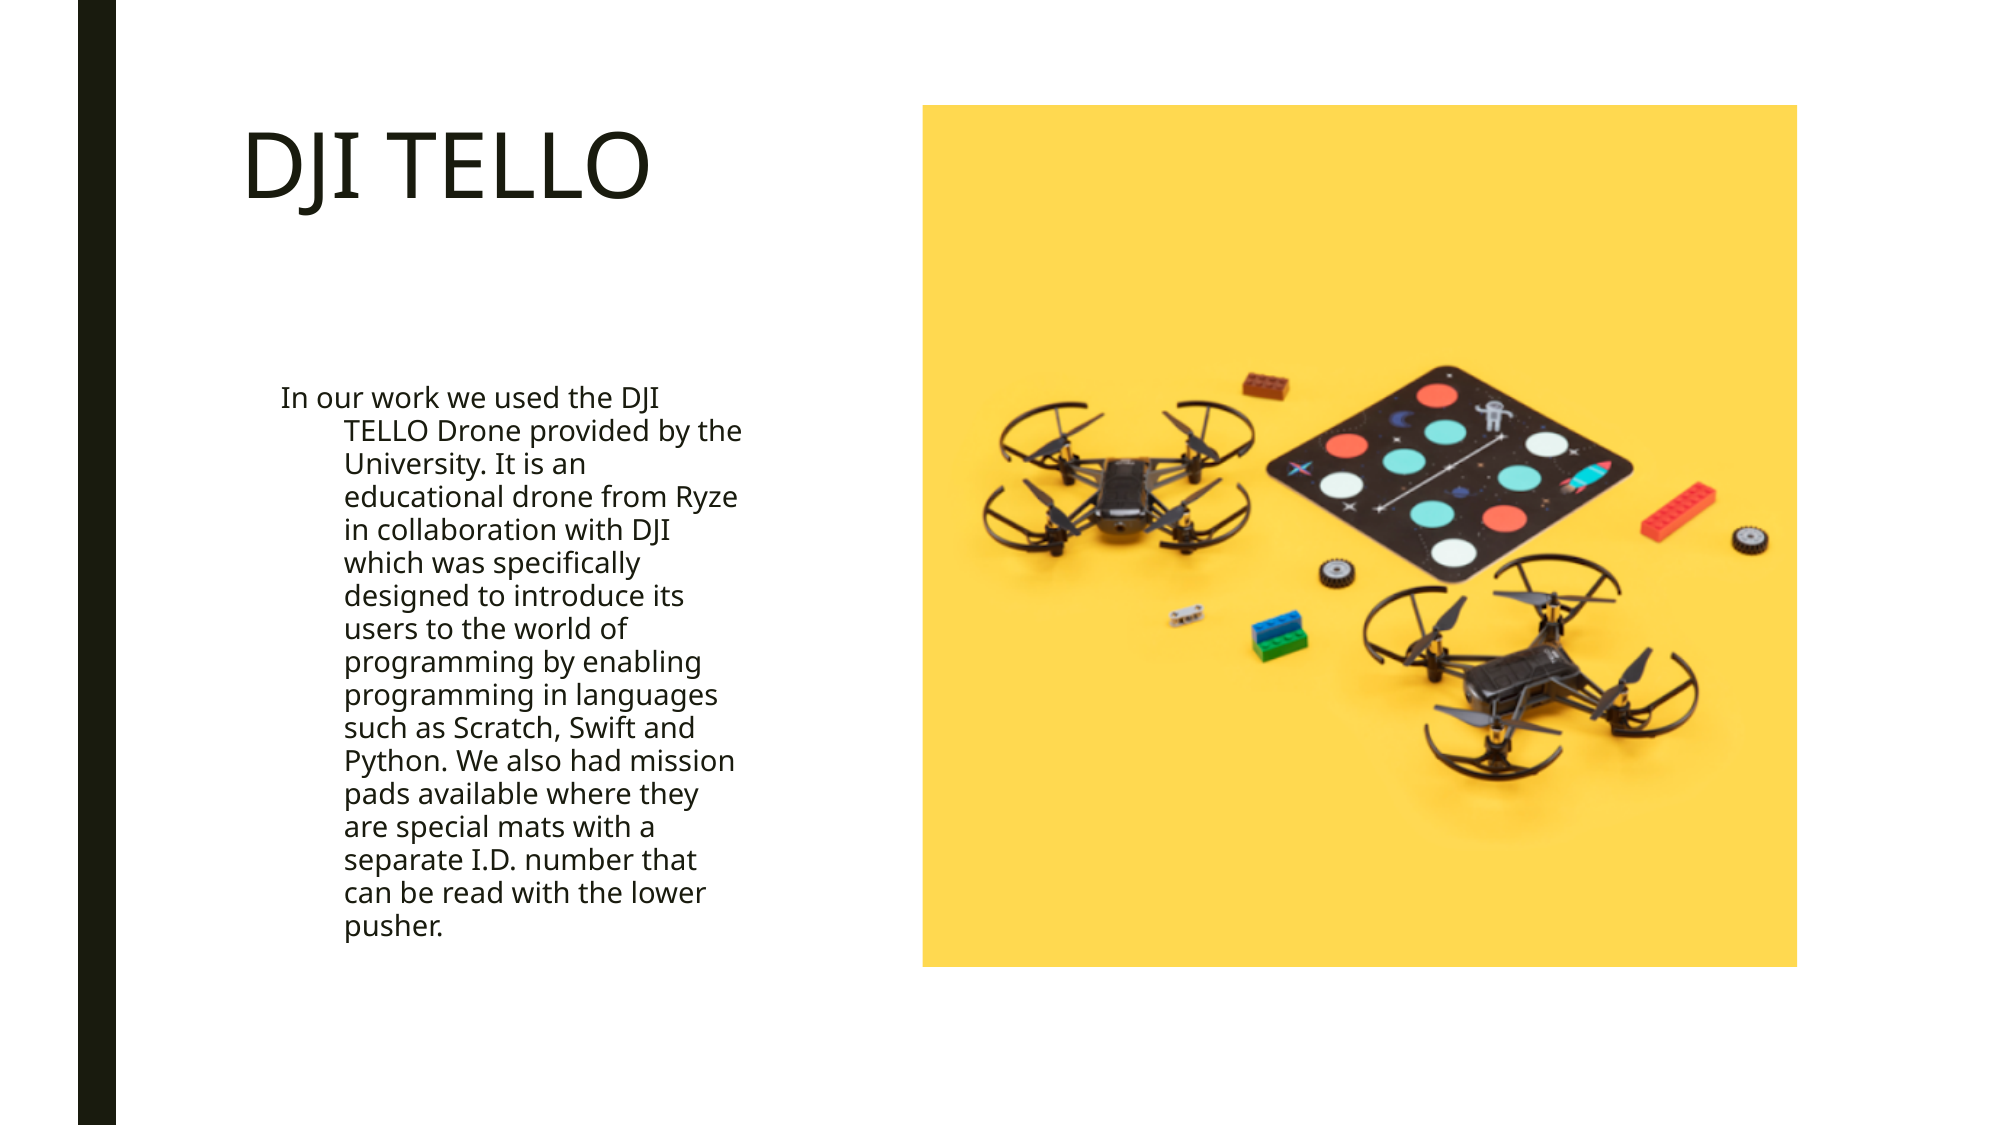

# DJI TELLO
In our work we used the DJI TELLO Drone provided by the University. It is an educational drone from Ryze in collaboration with DJI which was specifically designed to introduce its users to the world of programming by enabling programming in languages such as Scratch, Swift and Python. We also had mission pads available where they are special mats with a separate I.D. number that can be read with the lower pusher.